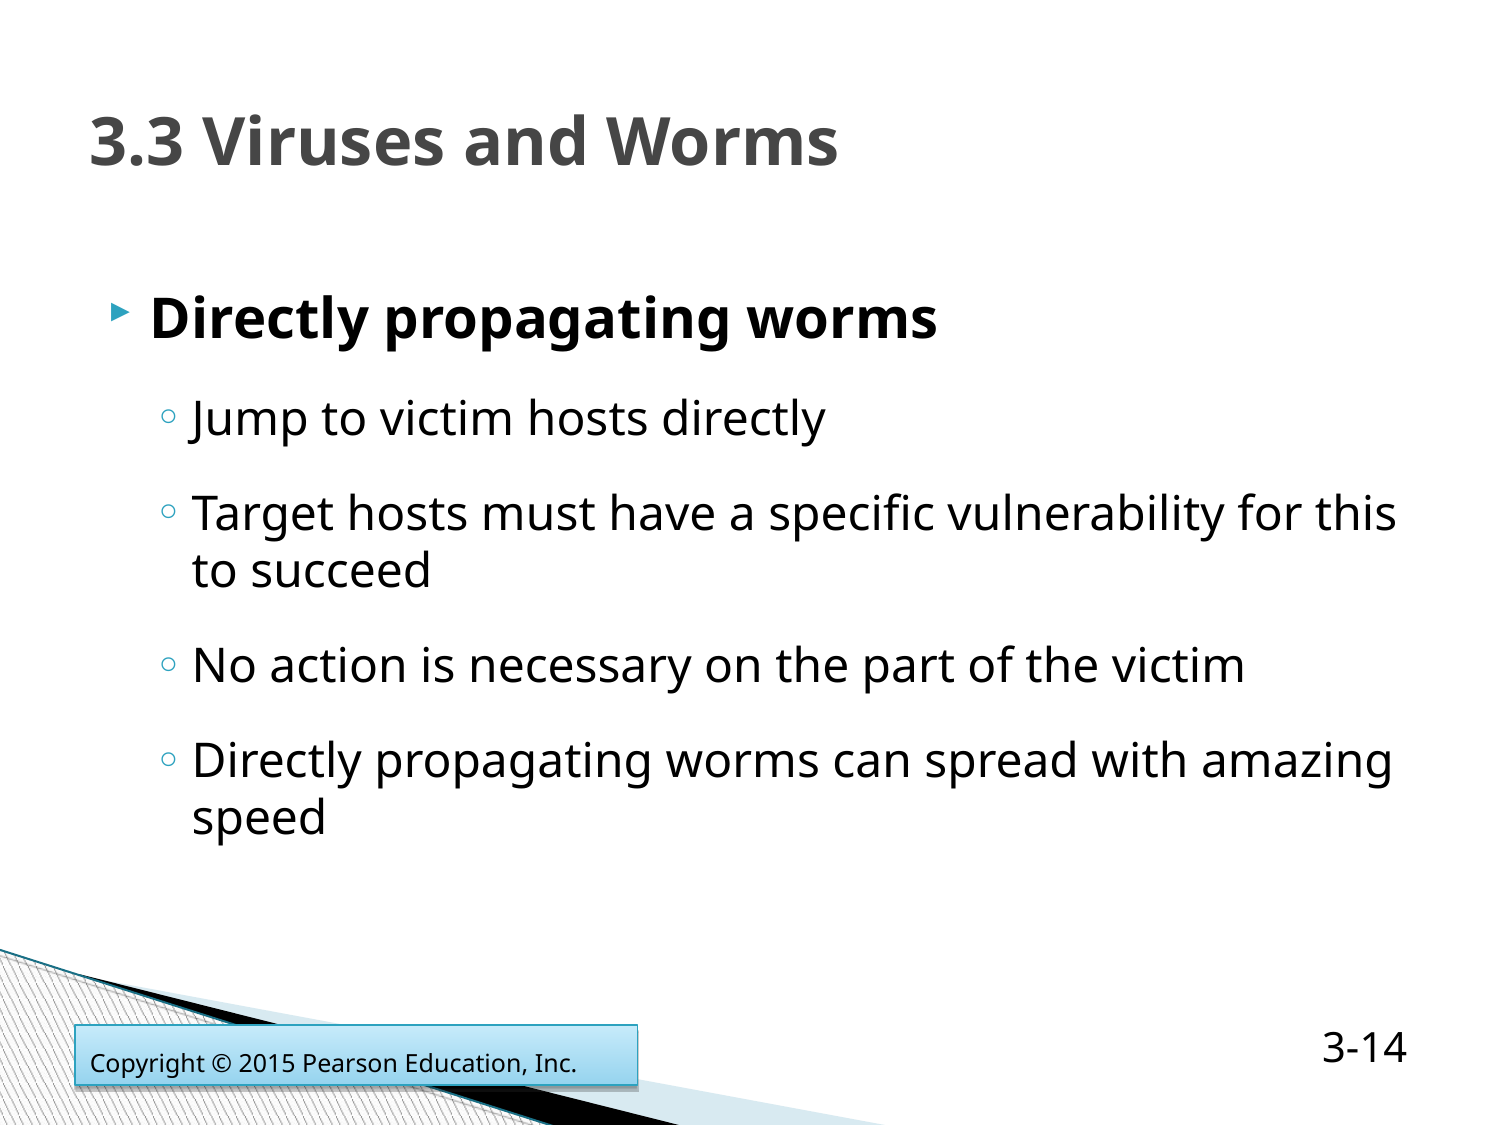

3.3 Viruses and Worms
# Directly propagating worms
Jump to victim hosts directly
Target hosts must have a specific vulnerability for this to succeed
No action is necessary on the part of the victim
Directly propagating worms can spread with amazing speed
Copyright © 2015 Pearson Education, Inc.